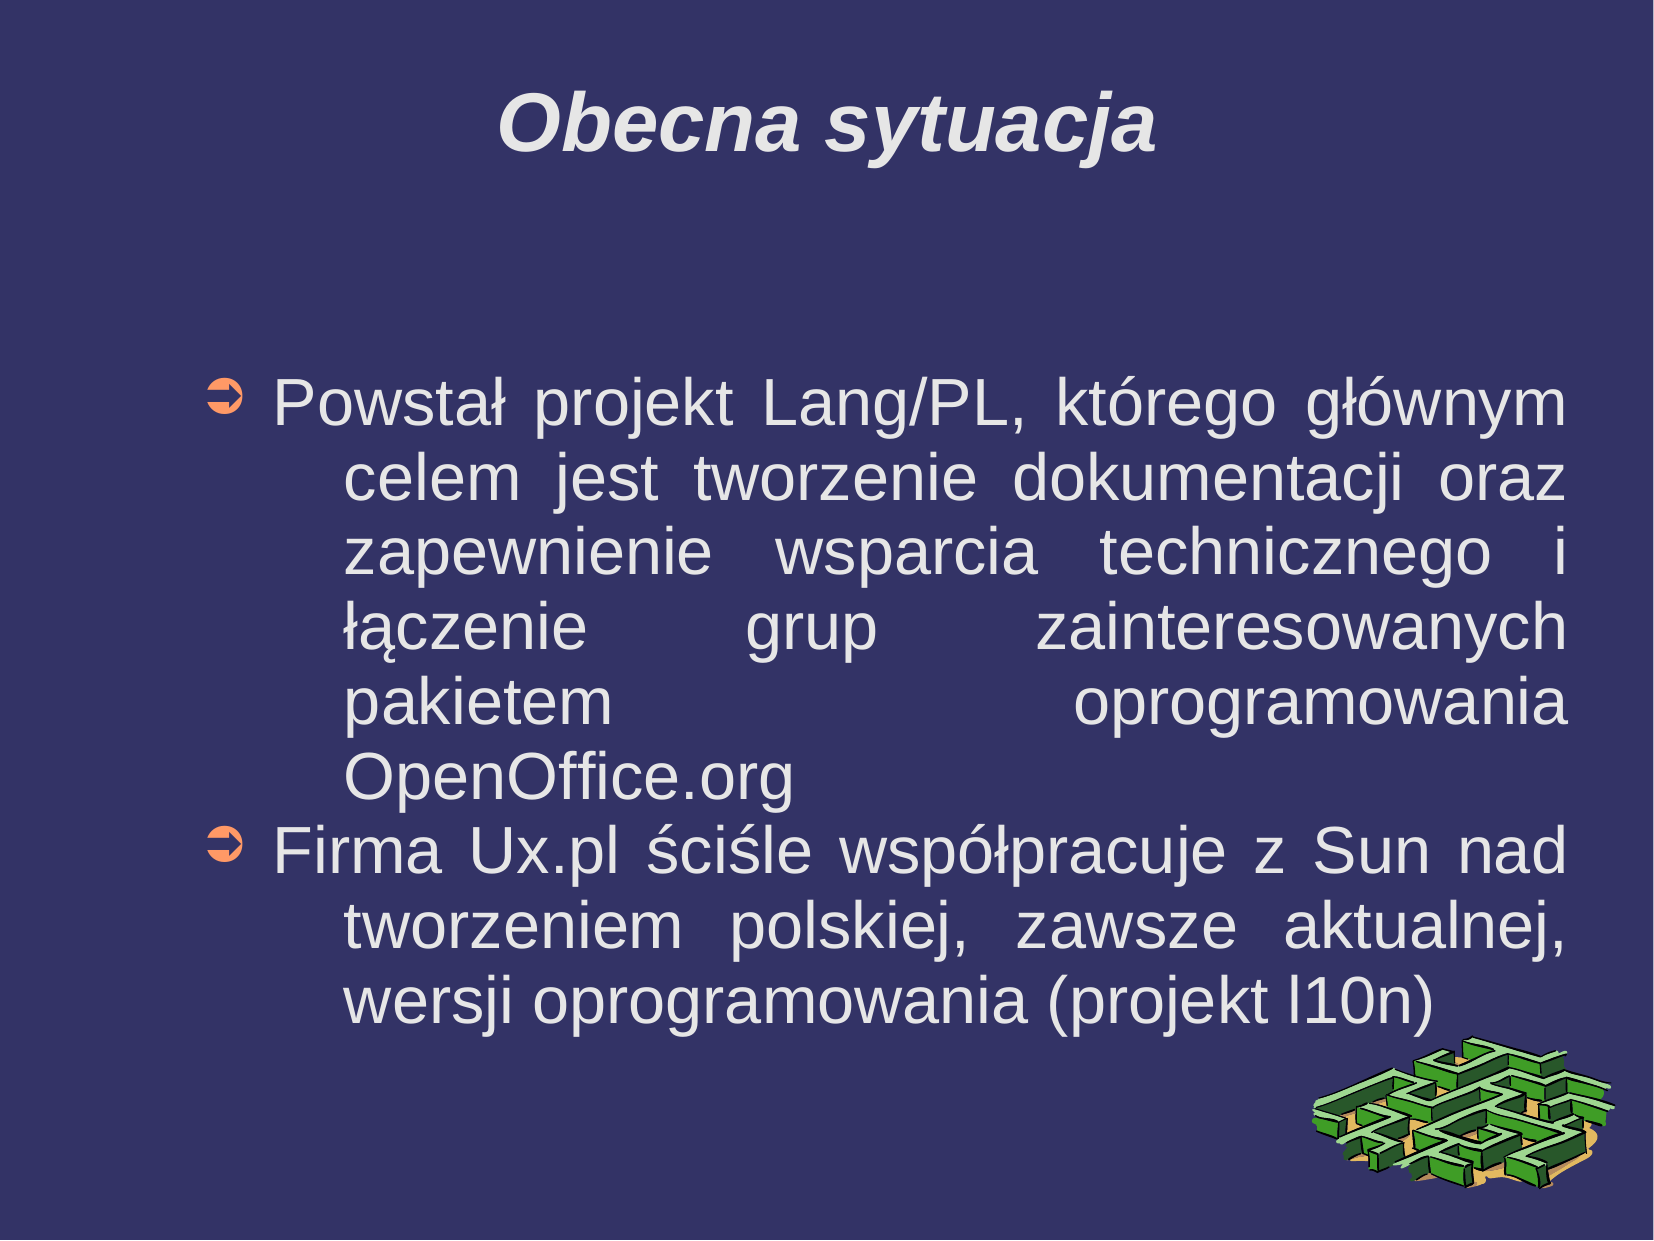

# Obecna sytuacja
Powstał projekt Lang/PL, którego głównym celem jest tworzenie dokumentacji oraz zapewnienie wsparcia technicznego i łączenie grup zainteresowanych pakietem oprogramowania OpenOffice.org
Firma Ux.pl ściśle współpracuje z Sun nad tworzeniem polskiej, zawsze aktualnej, wersji oprogramowania (projekt l10n)